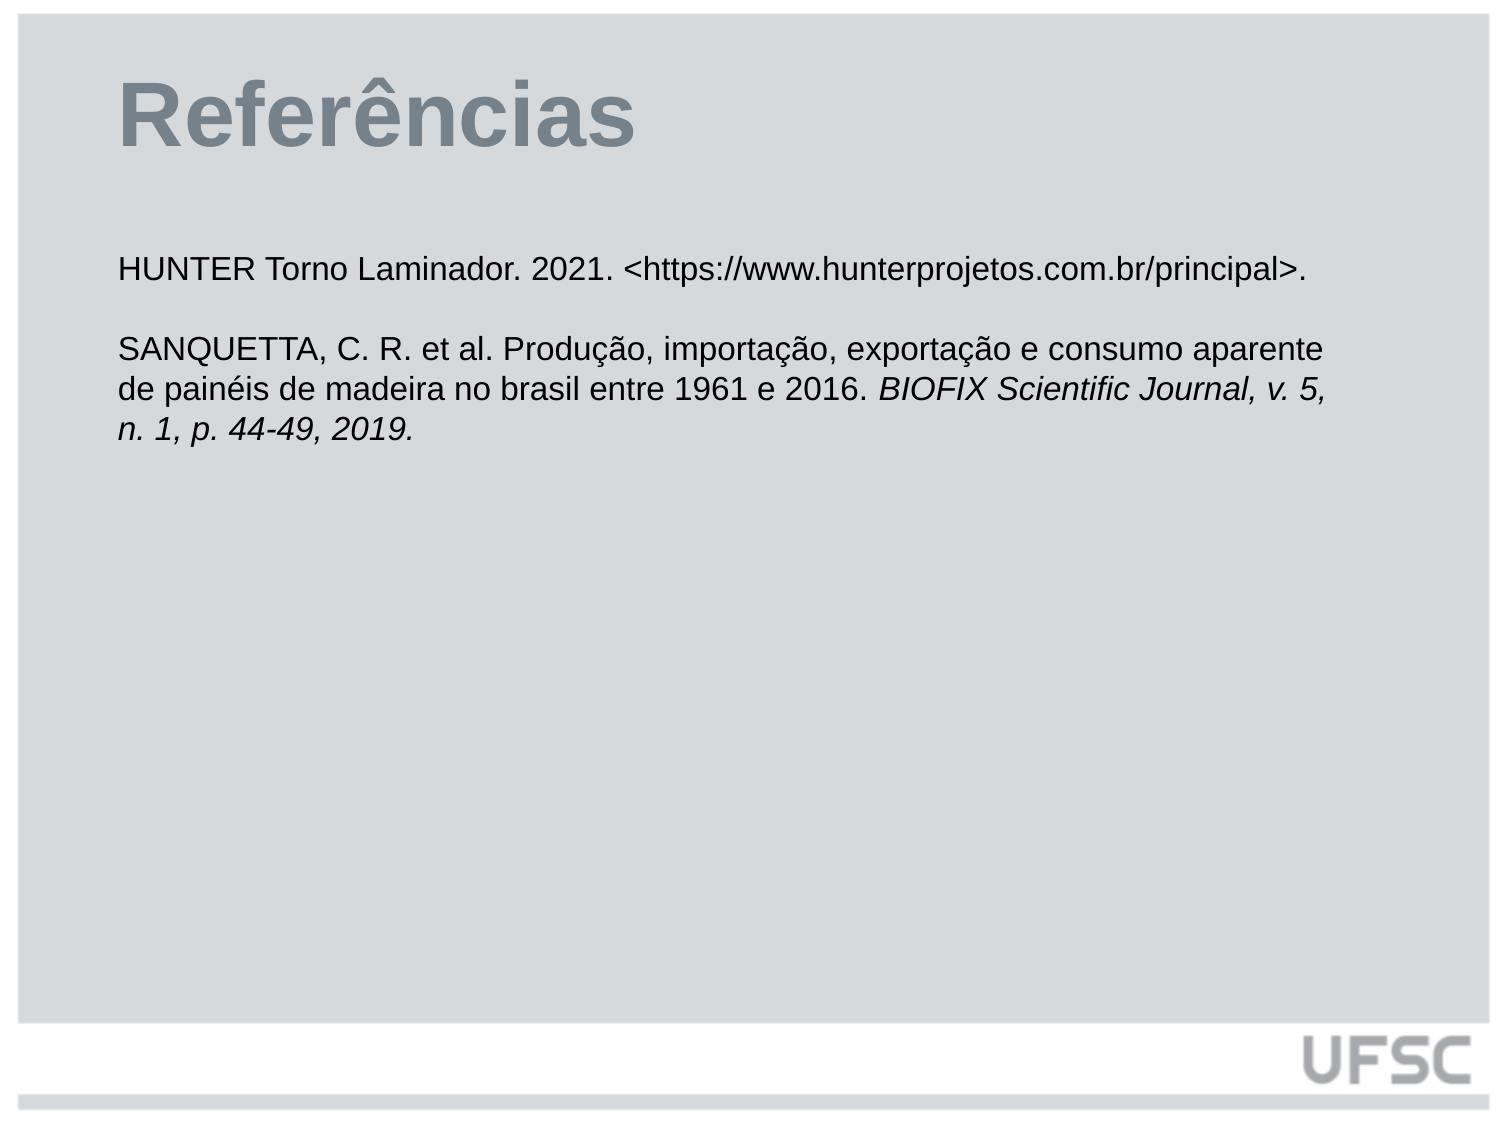

Referências
HUNTER Torno Laminador. 2021. <https://www.hunterprojetos.com.br/principal>.
SANQUETTA, C. R. et al. Produção, importação, exportação e consumo aparente de painéis de madeira no brasil entre 1961 e 2016. BIOFIX Scientific Journal, v. 5, n. 1, p. 44-49, 2019.